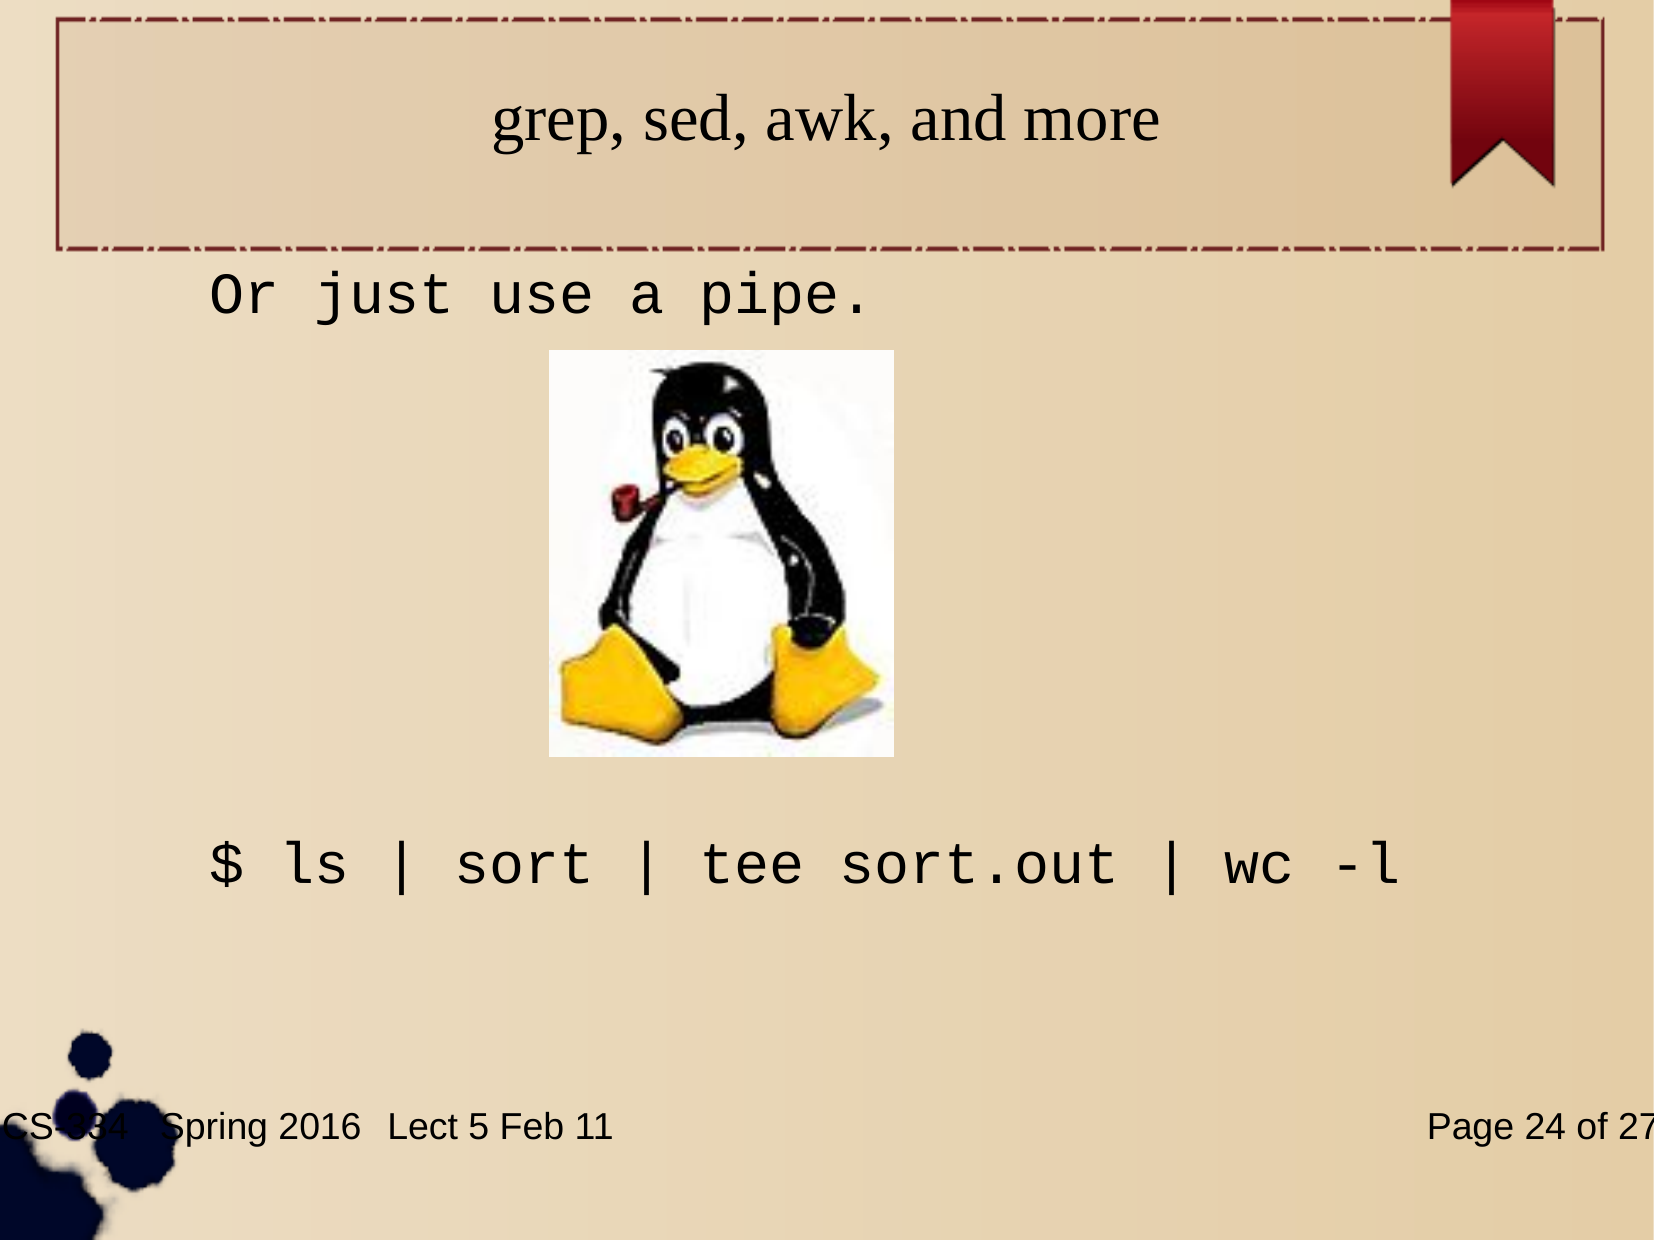

grep, sed, awk, and more
Or just use a pipe.
$ ls | sort | tee sort.out | wc -l
CS-334 Spring 2016	 Lect 5 Feb 11											Page of 27